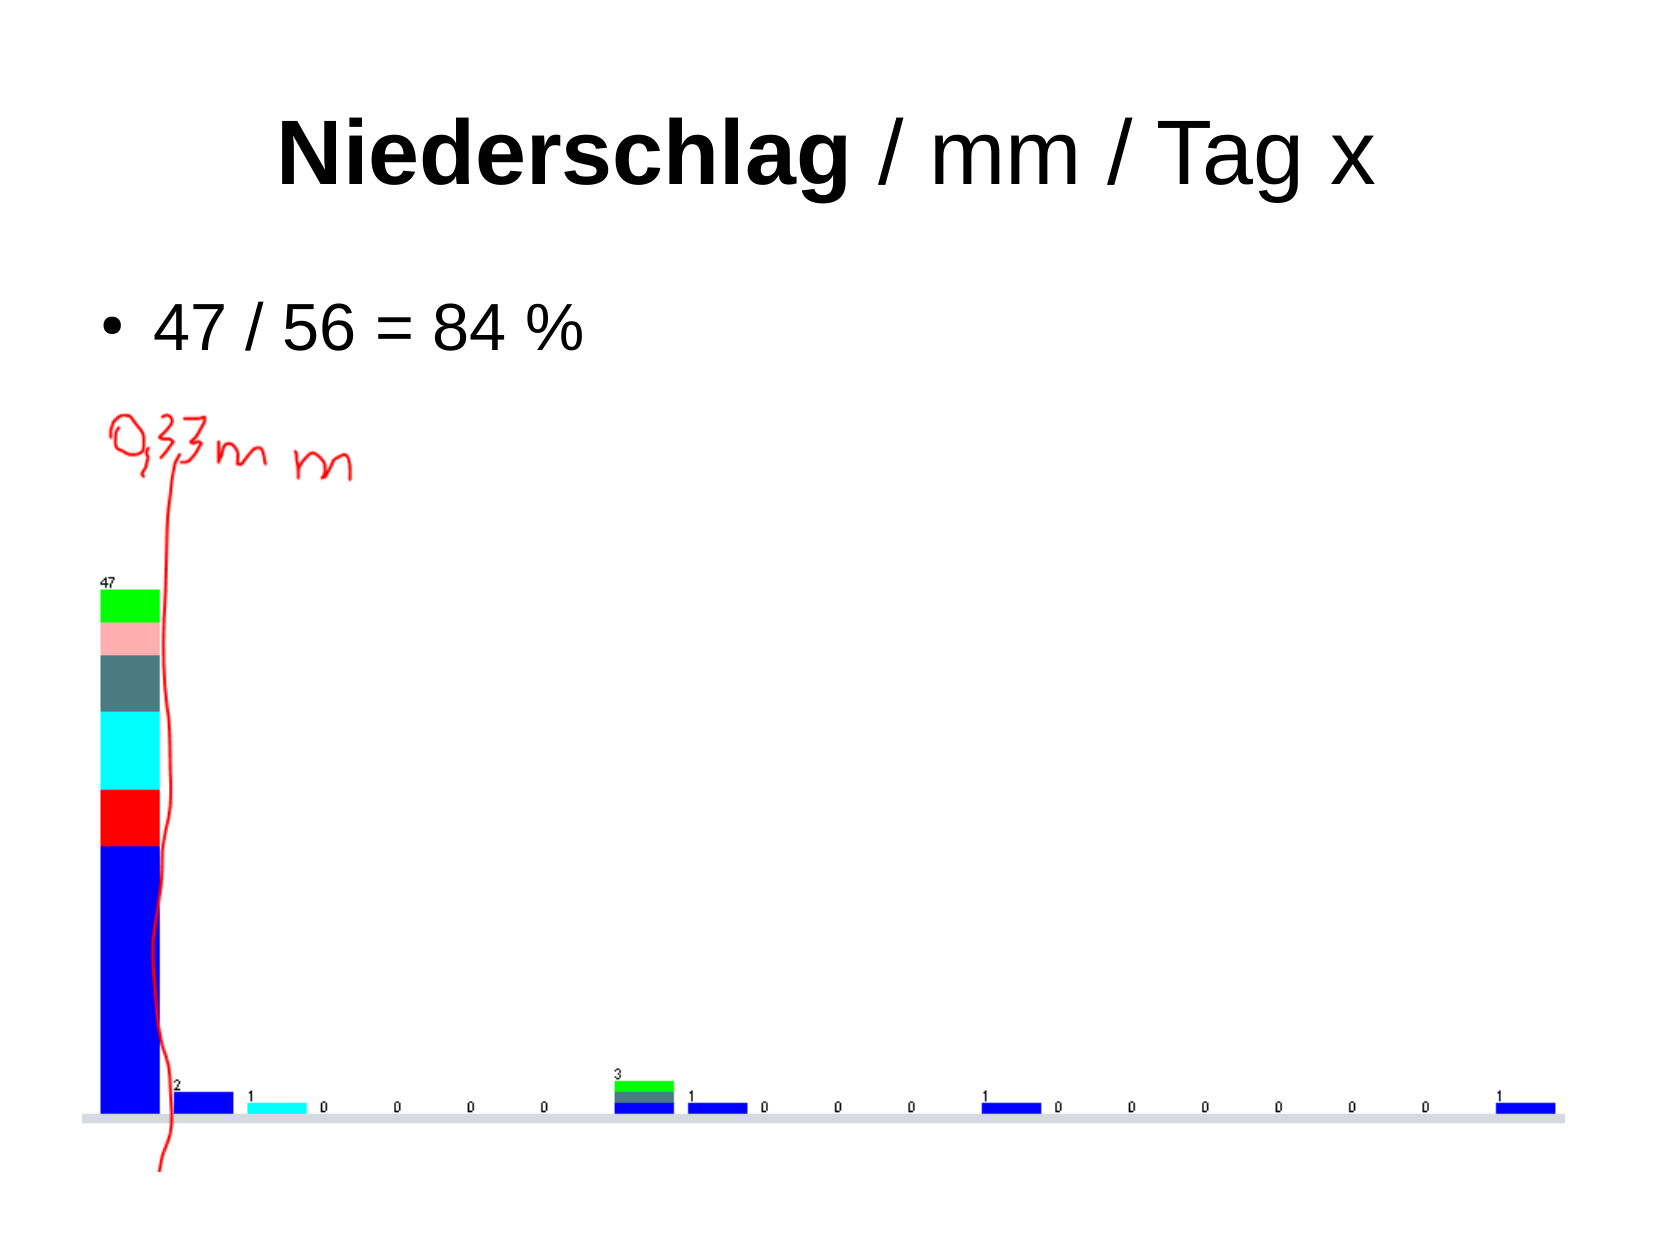

# Niederschlag / mm / Tag x
47 / 56 = 84 %